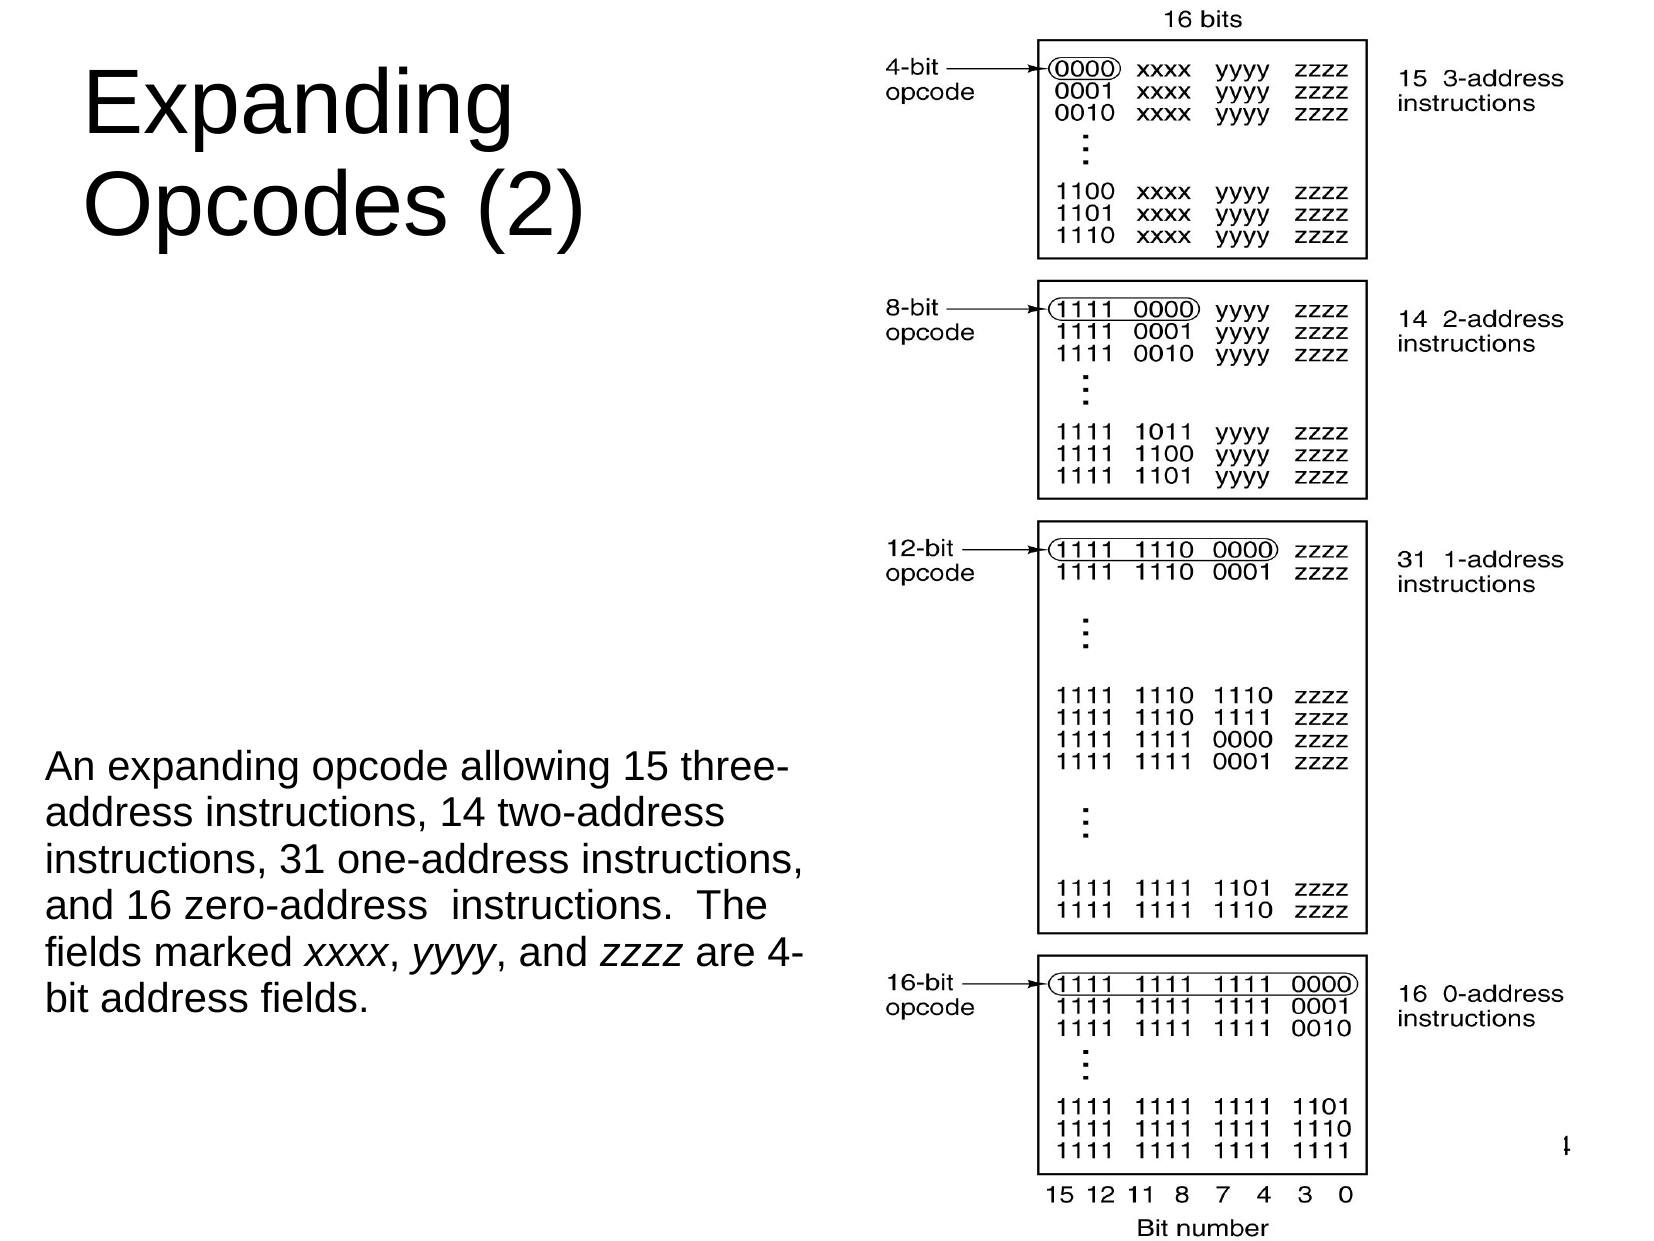

# Expanding Opcodes (2)
An expanding opcode allowing 15 three-address instructions, 14 two-address instructions, 31 one-address instructions, and 16 zero-address instructions. The fields marked xxxx, yyyy, and zzzz are 4-bit address fields.
24